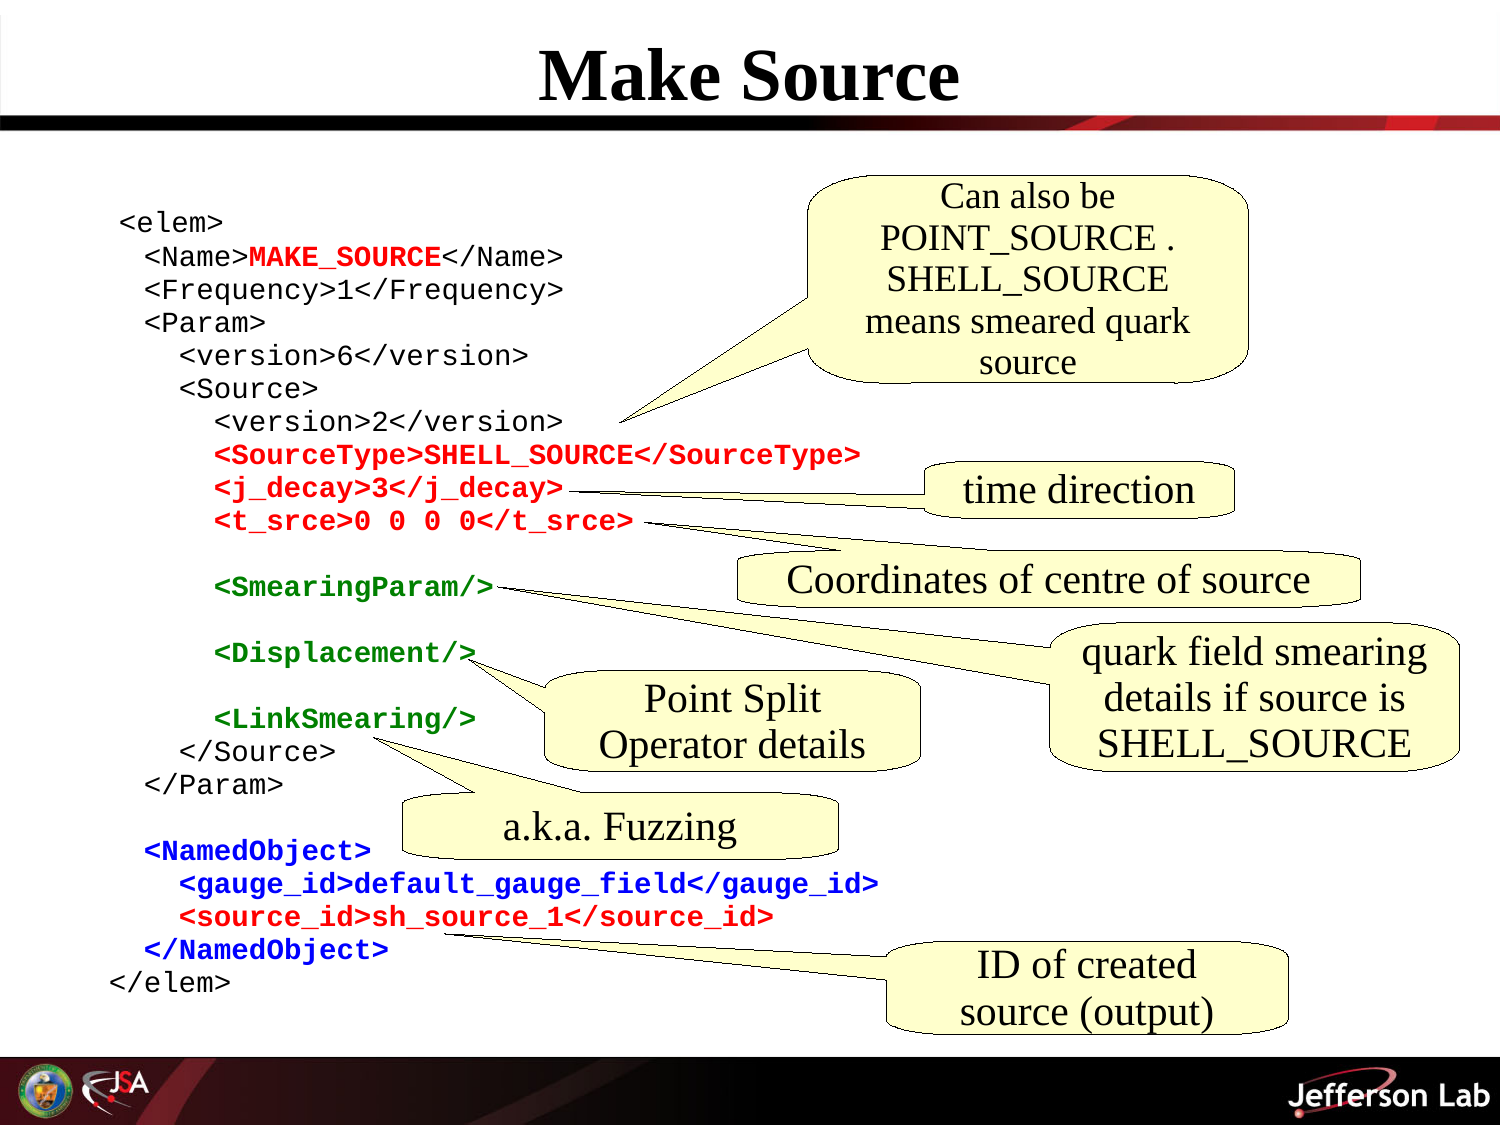

# Make Source
Can also be POINT_SOURCE . SHELL_SOURCE means smeared quark source
 <elem>
 <Name>MAKE_SOURCE</Name>
 <Frequency>1</Frequency>
 <Param>
 <version>6</version>
 <Source>
 <version>2</version>
 <SourceType>SHELL_SOURCE</SourceType>
 <j_decay>3</j_decay>
 <t_srce>0 0 0 0</t_srce>
 <SmearingParam/>
 <Displacement/>
 <LinkSmearing/>
 </Source>
 </Param>
 <NamedObject>
 <gauge_id>default_gauge_field</gauge_id>
 <source_id>sh_source_1</source_id>
 </NamedObject>
 </elem>
time direction
Coordinates of centre of source
quark field smearing details if source is SHELL_SOURCE
Point Split Operator details
a.k.a. Fuzzing
ID of created
source (output)